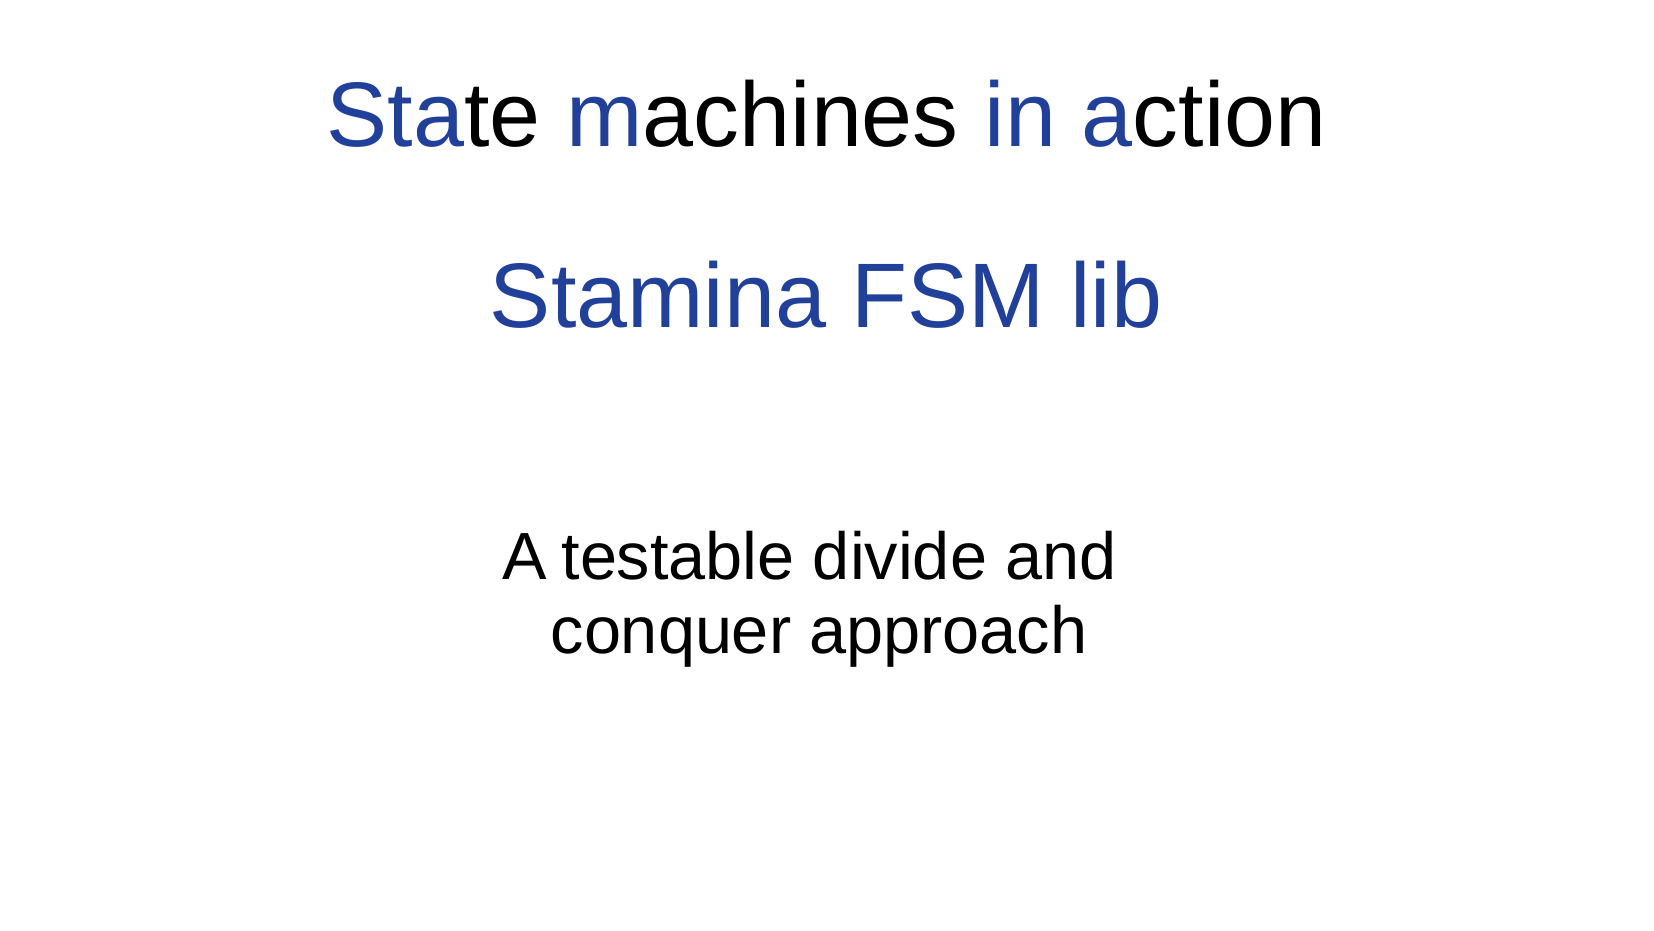

# State machines in action
Stamina FSM lib
A testable divide and
conquer approach